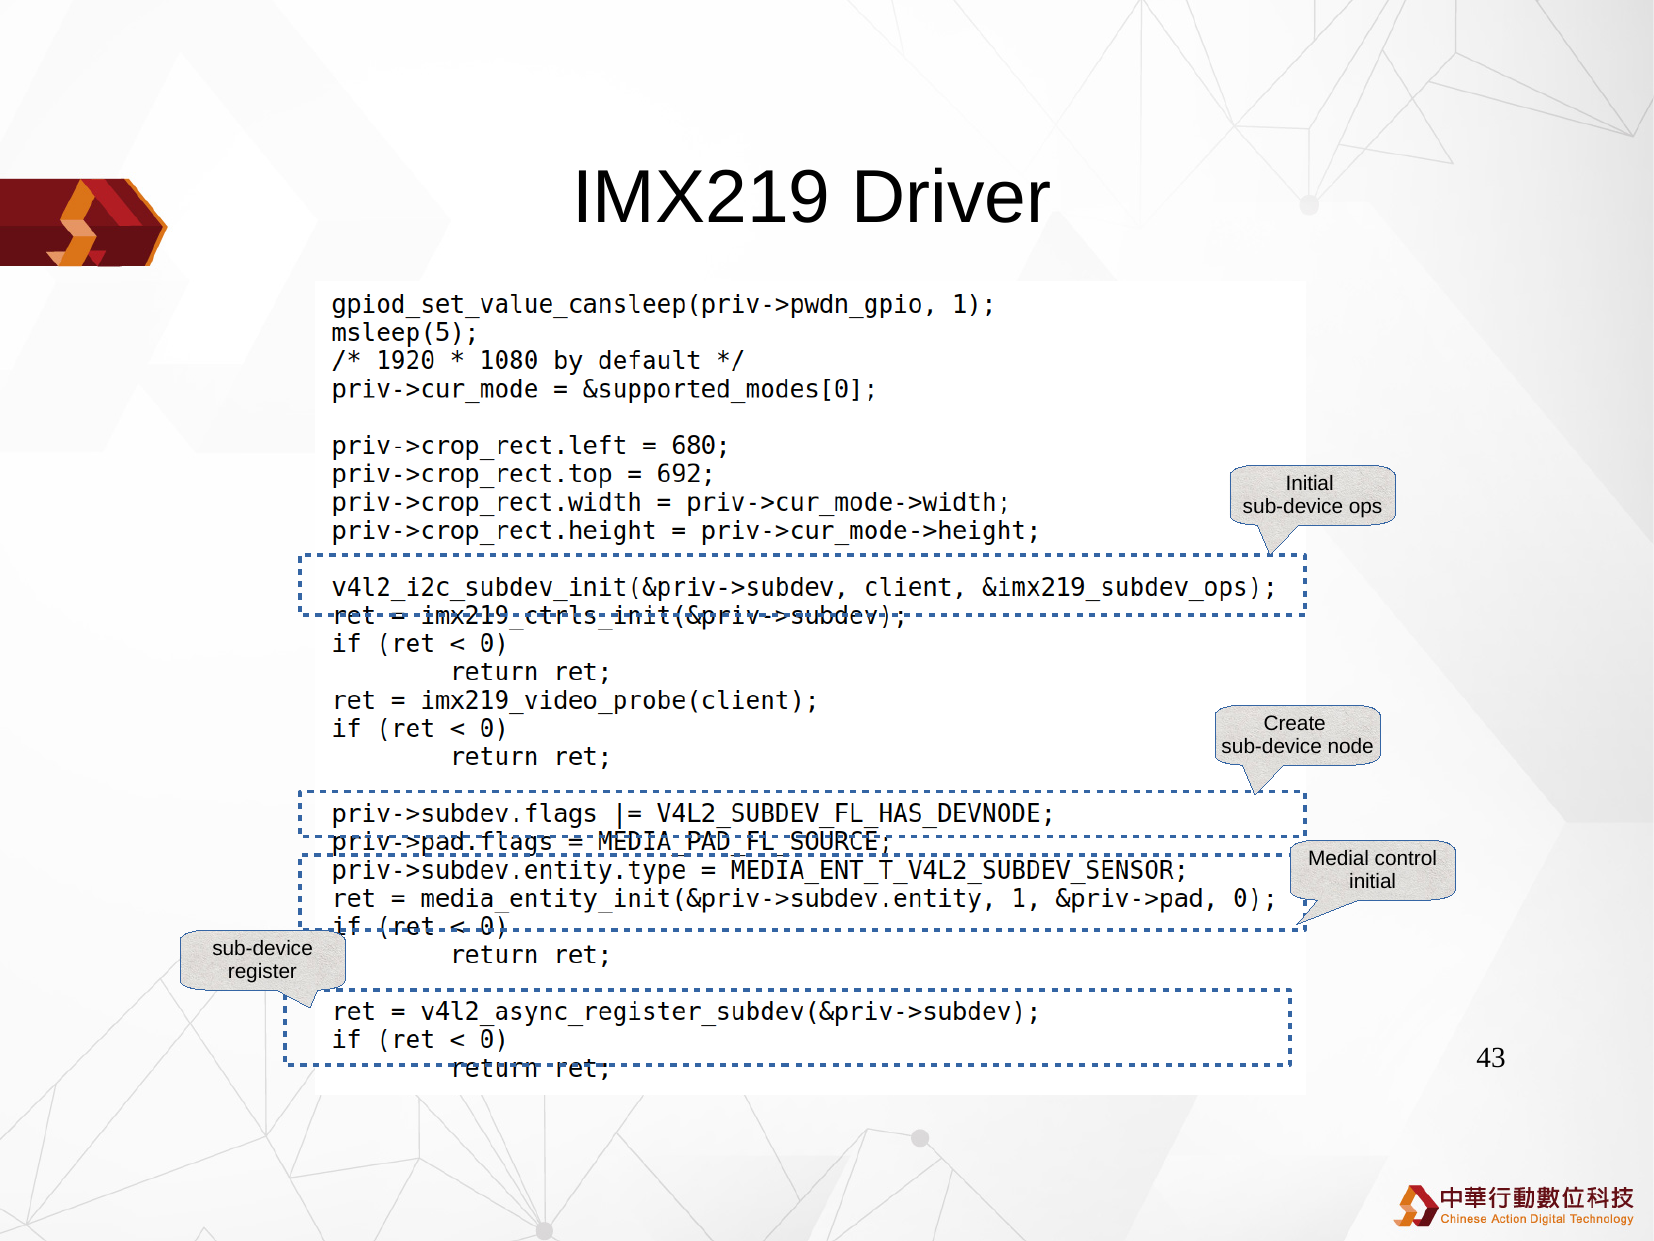

# IMX219 Driver
Initial
sub-device ops
Create
sub-device node
Medial control
initial
sub-device
register
43